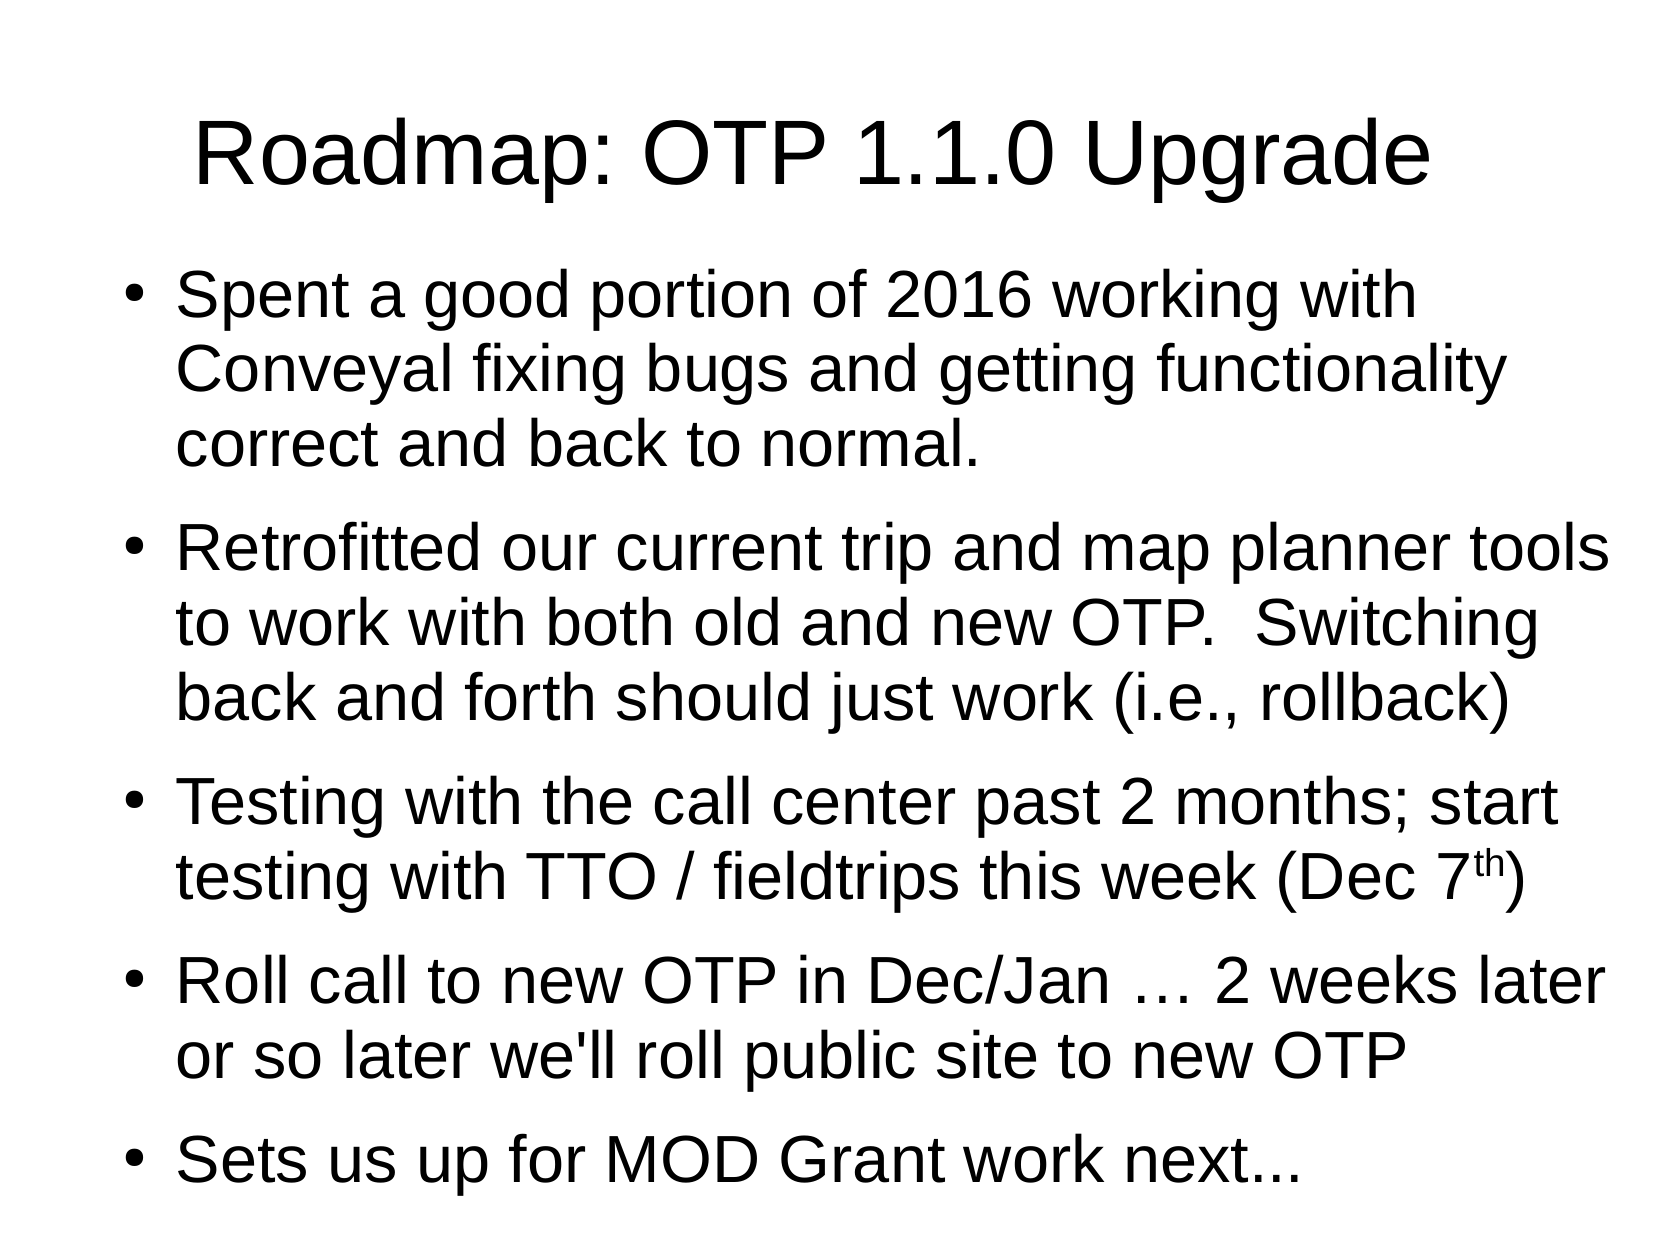

# Roadmap: OTP 1.1.0 Upgrade
Spent a good portion of 2016 working with Conveyal fixing bugs and getting functionality correct and back to normal.
Retrofitted our current trip and map planner tools to work with both old and new OTP. Switching back and forth should just work (i.e., rollback)
Testing with the call center past 2 months; start testing with TTO / fieldtrips this week (Dec 7th)
Roll call to new OTP in Dec/Jan … 2 weeks later or so later we'll roll public site to new OTP
Sets us up for MOD Grant work next...